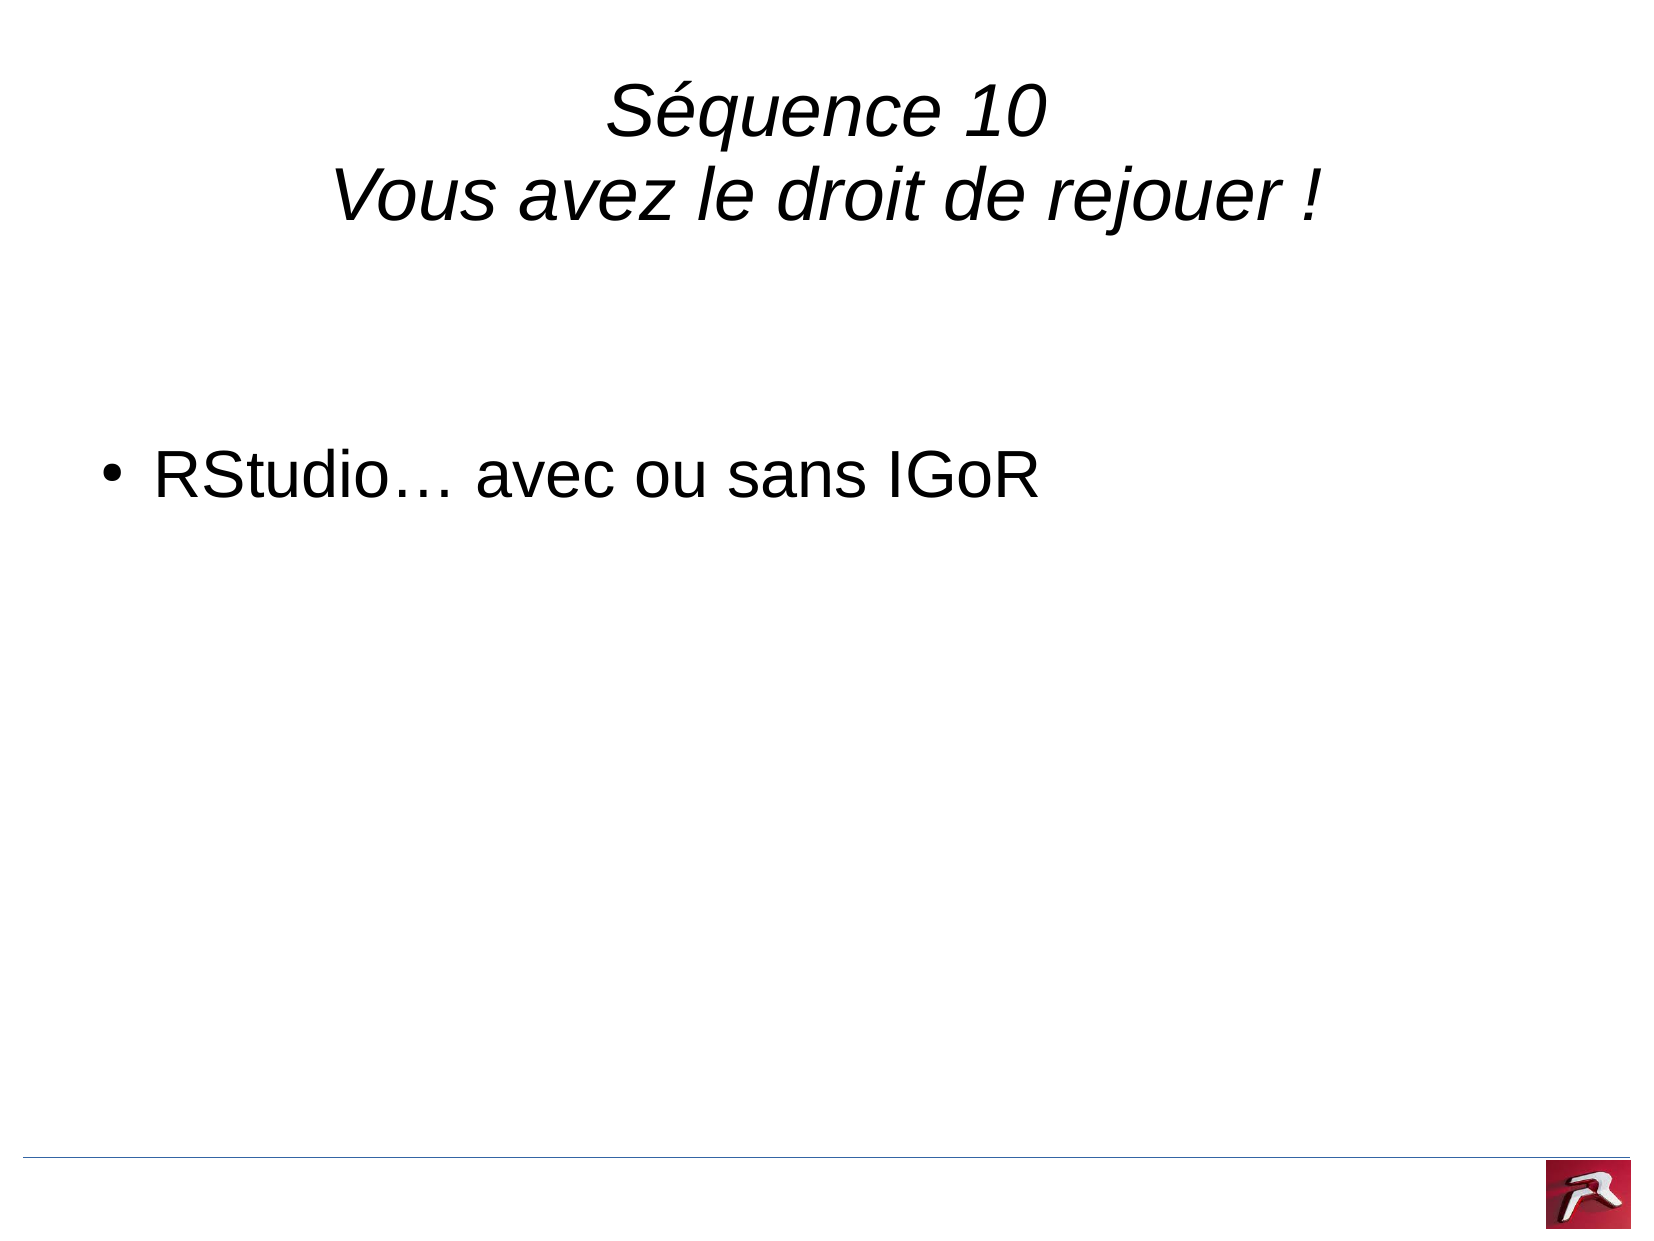

# Séquence 10 Vous avez le droit de rejouer !
RStudio… avec ou sans IGoR